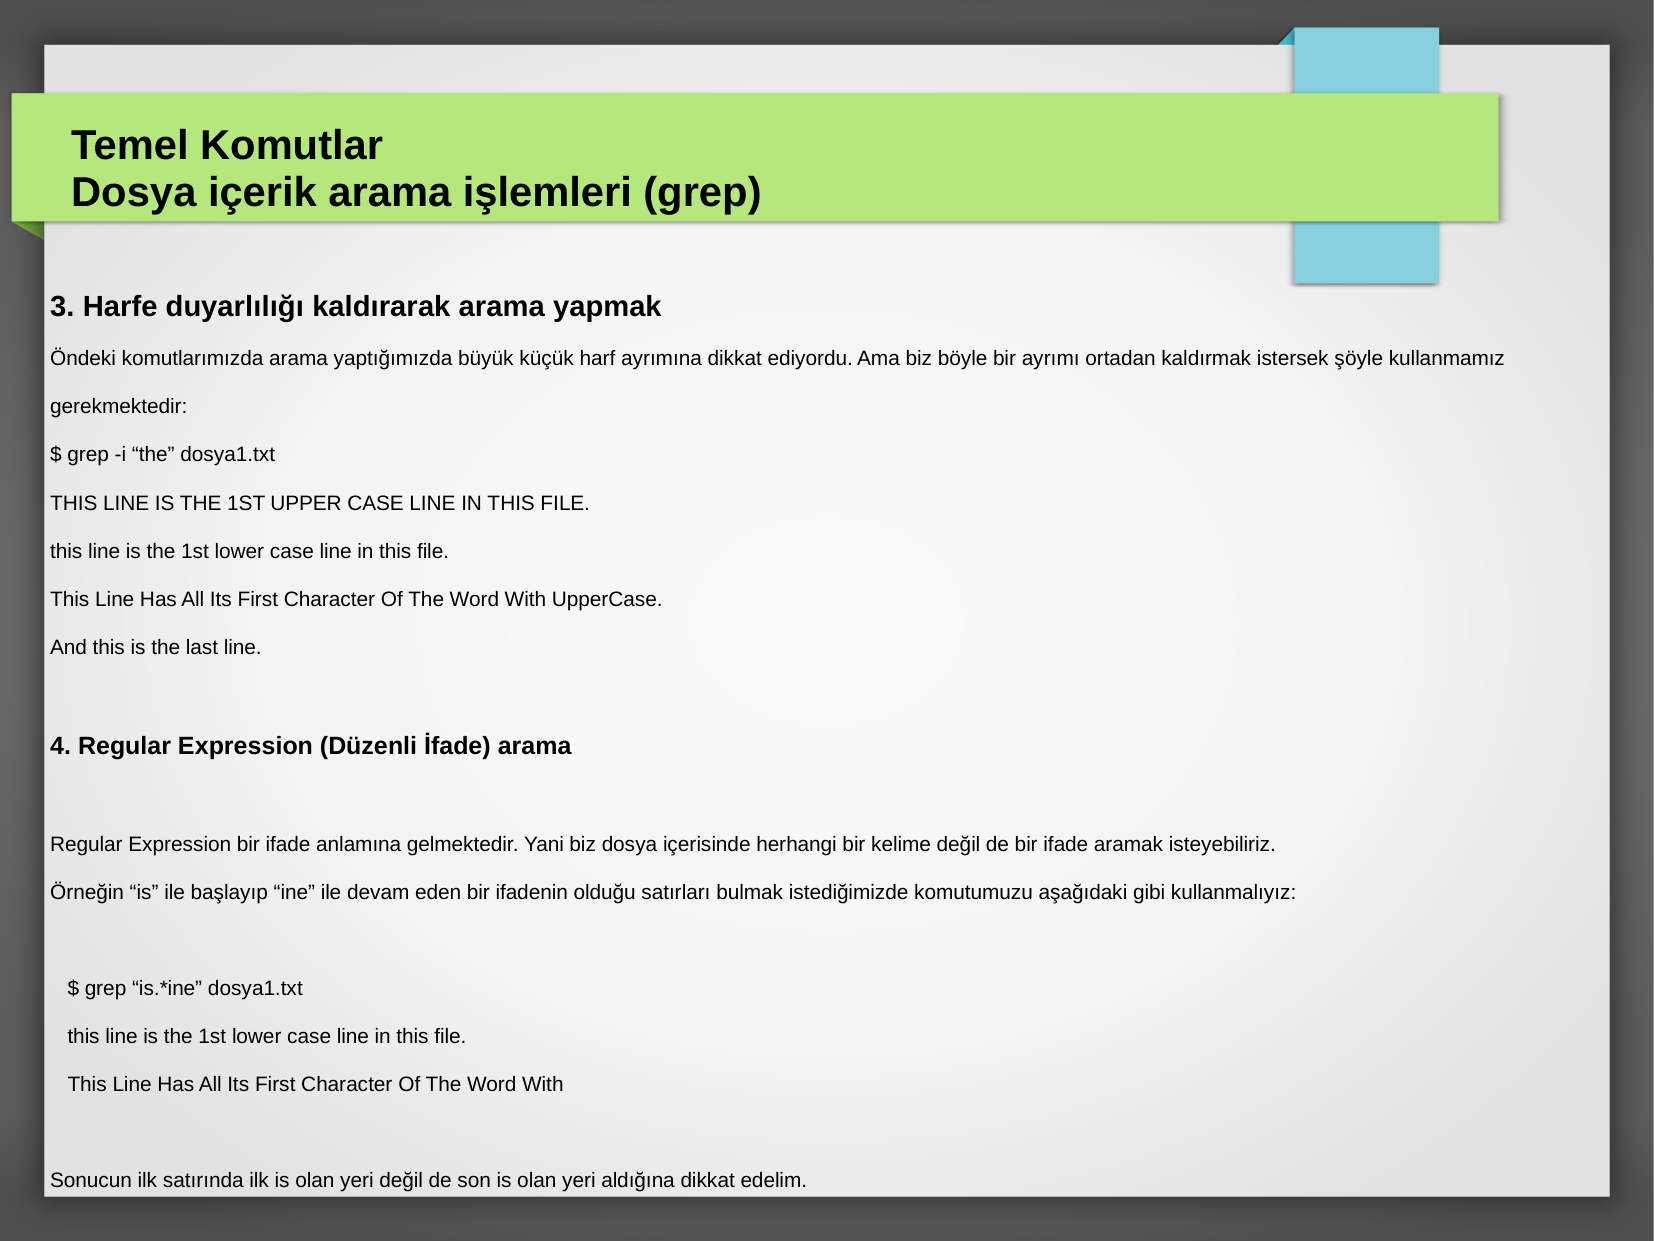

Temel Komutlar
Dosya içerik arama işlemleri (grep)
3. Harfe duyarlılığı kaldırarak arama yapmak
Öndeki komutlarımızda arama yaptığımızda büyük küçük harf ayrımına dikkat ediyordu. Ama biz böyle bir ayrımı ortadan kaldırmak istersek şöyle kullanmamız
gerekmektedir:
$ grep -i “the” dosya1.txt
THIS LINE IS THE 1ST UPPER CASE LINE IN THIS FILE.
this line is the 1st lower case line in this file.
This Line Has All Its First Character Of The Word With UpperCase.
And this is the last line.
4. Regular Expression (Düzenli İfade) arama
Regular Expression bir ifade anlamına gelmektedir. Yani biz dosya içerisinde herhangi bir kelime değil de bir ifade aramak isteyebiliriz.
Örneğin “is” ile başlayıp “ine” ile devam eden bir ifadenin olduğu satırları bulmak istediğimizde komutumuzu aşağıdaki gibi kullanmalıyız:
 $ grep “is.*ine” dosya1.txt
 this line is the 1st lower case line in this file.
 This Line Has All Its First Character Of The Word With
Sonucun ilk satırında ilk is olan yeri değil de son is olan yeri aldığına dikkat edelim.